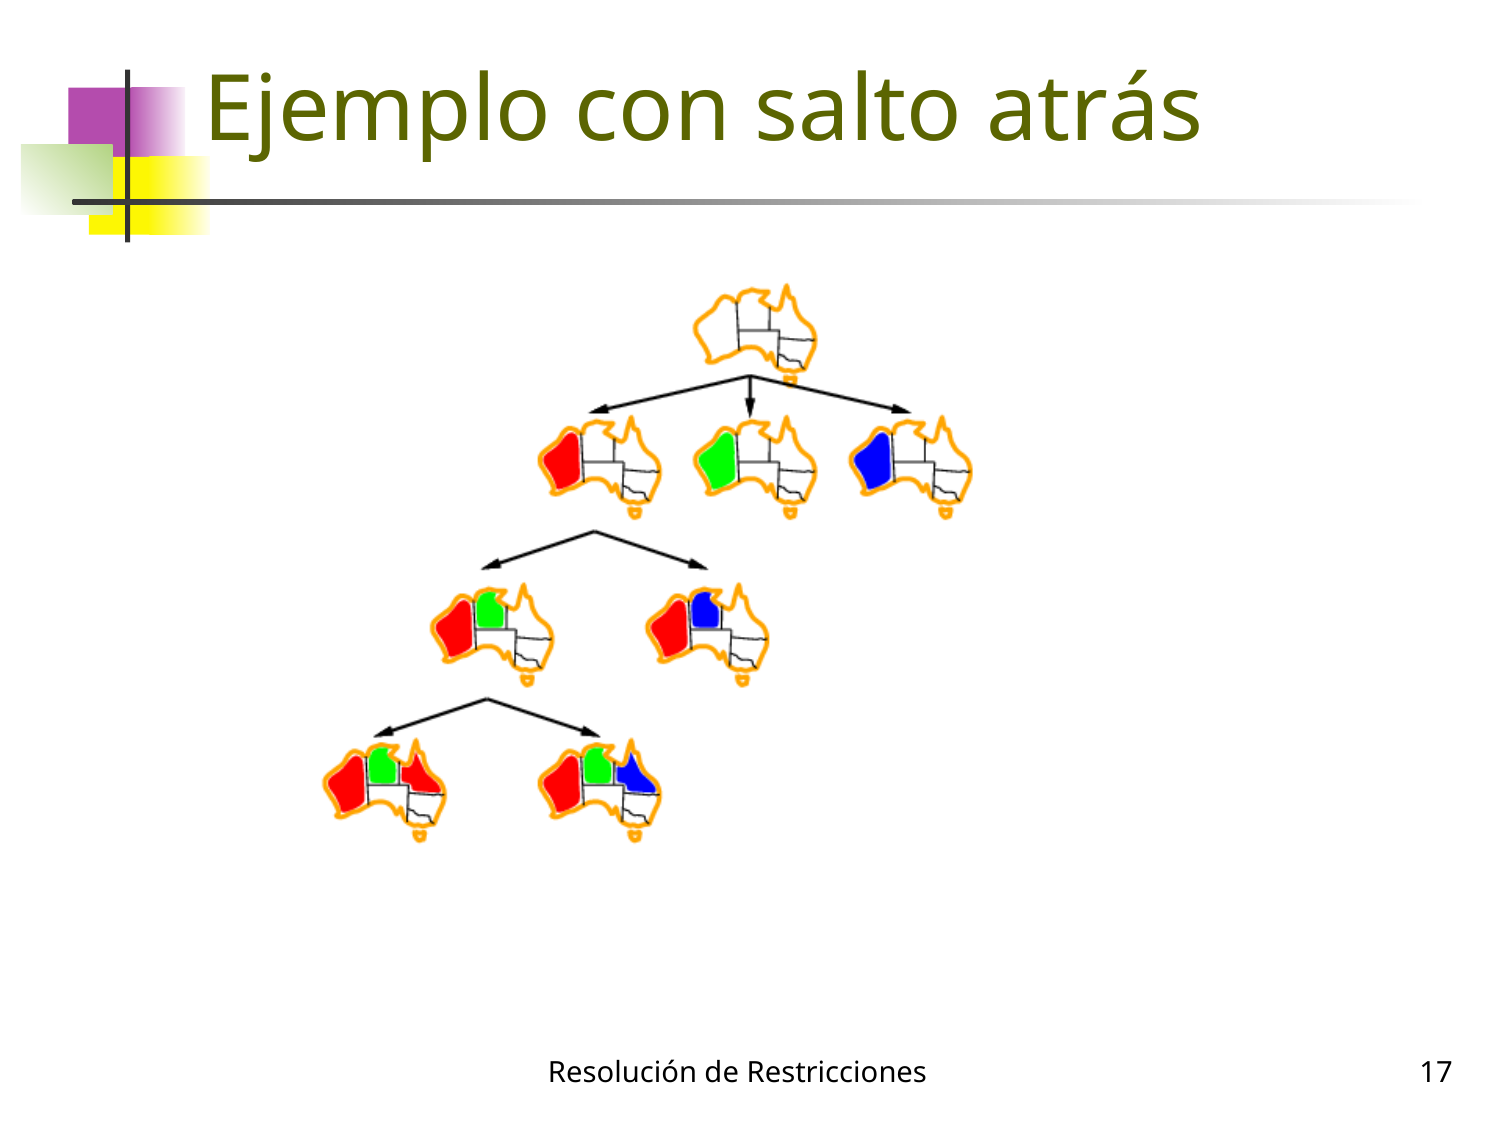

# Ejemplo con salto atrás
Resolución de Restricciones
17